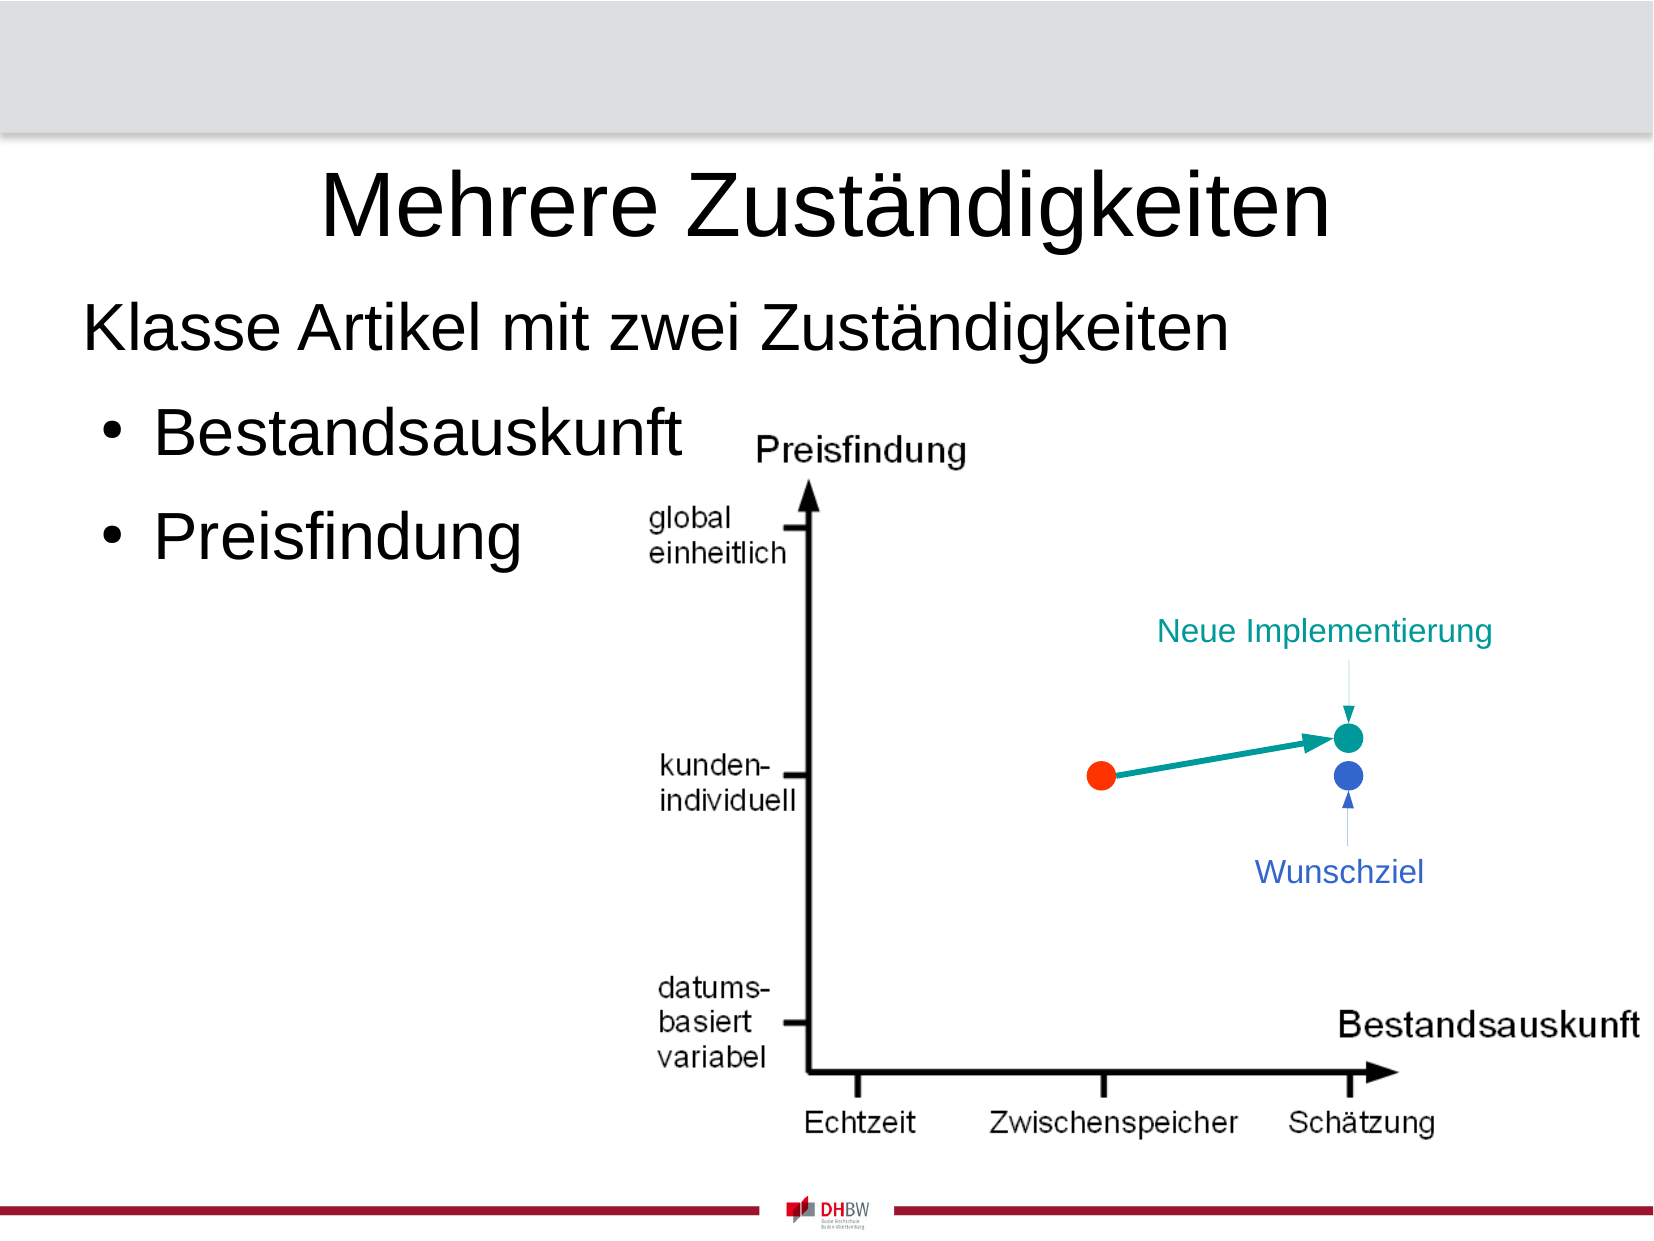

# Mehrere Zuständigkeiten
Klasse Artikel mit zwei Zuständigkeiten
Bestandsauskunft
Preisfindung
Neue Implementierung
Wunschziel